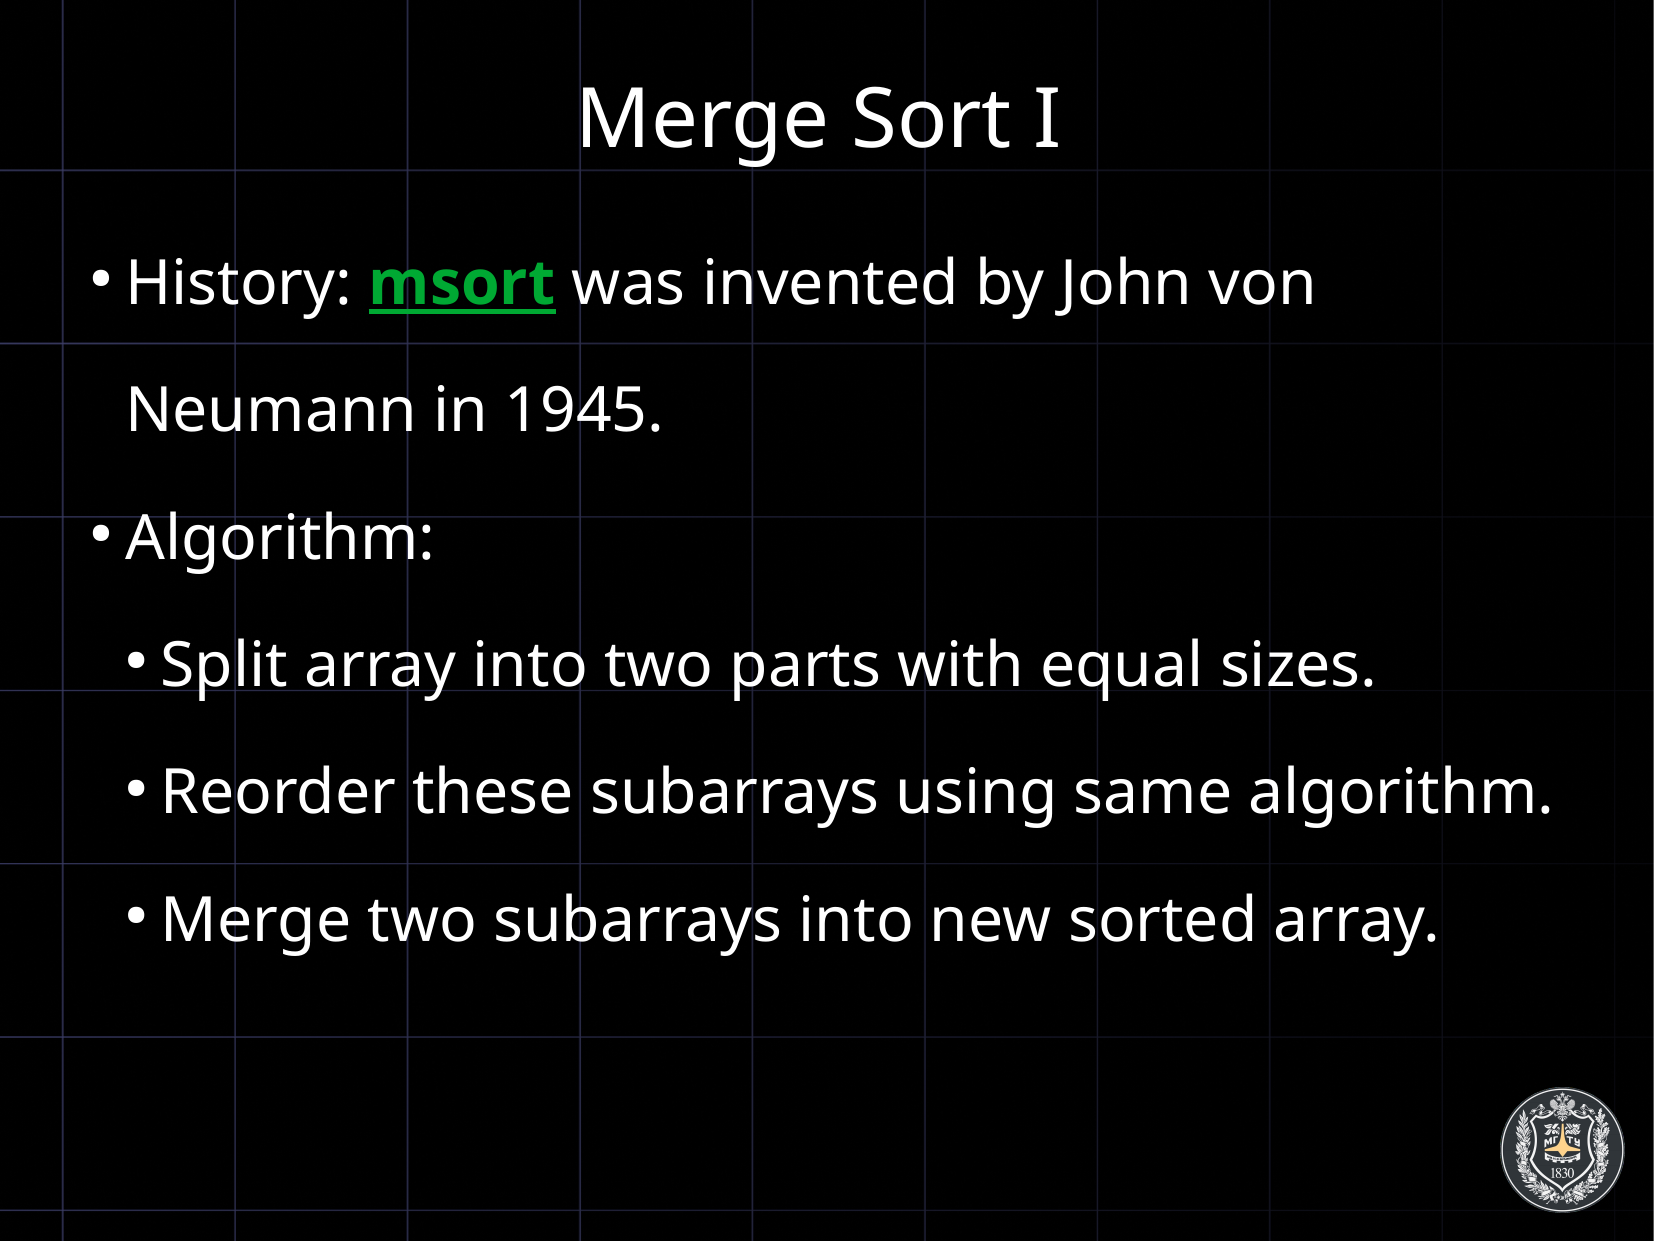

# Merge Sort I
History: msort was invented by John von Neumann in 1945.
Algorithm:
Split array into two parts with equal sizes.
Reorder these subarrays using same algorithm.
Merge two subarrays into new sorted array.